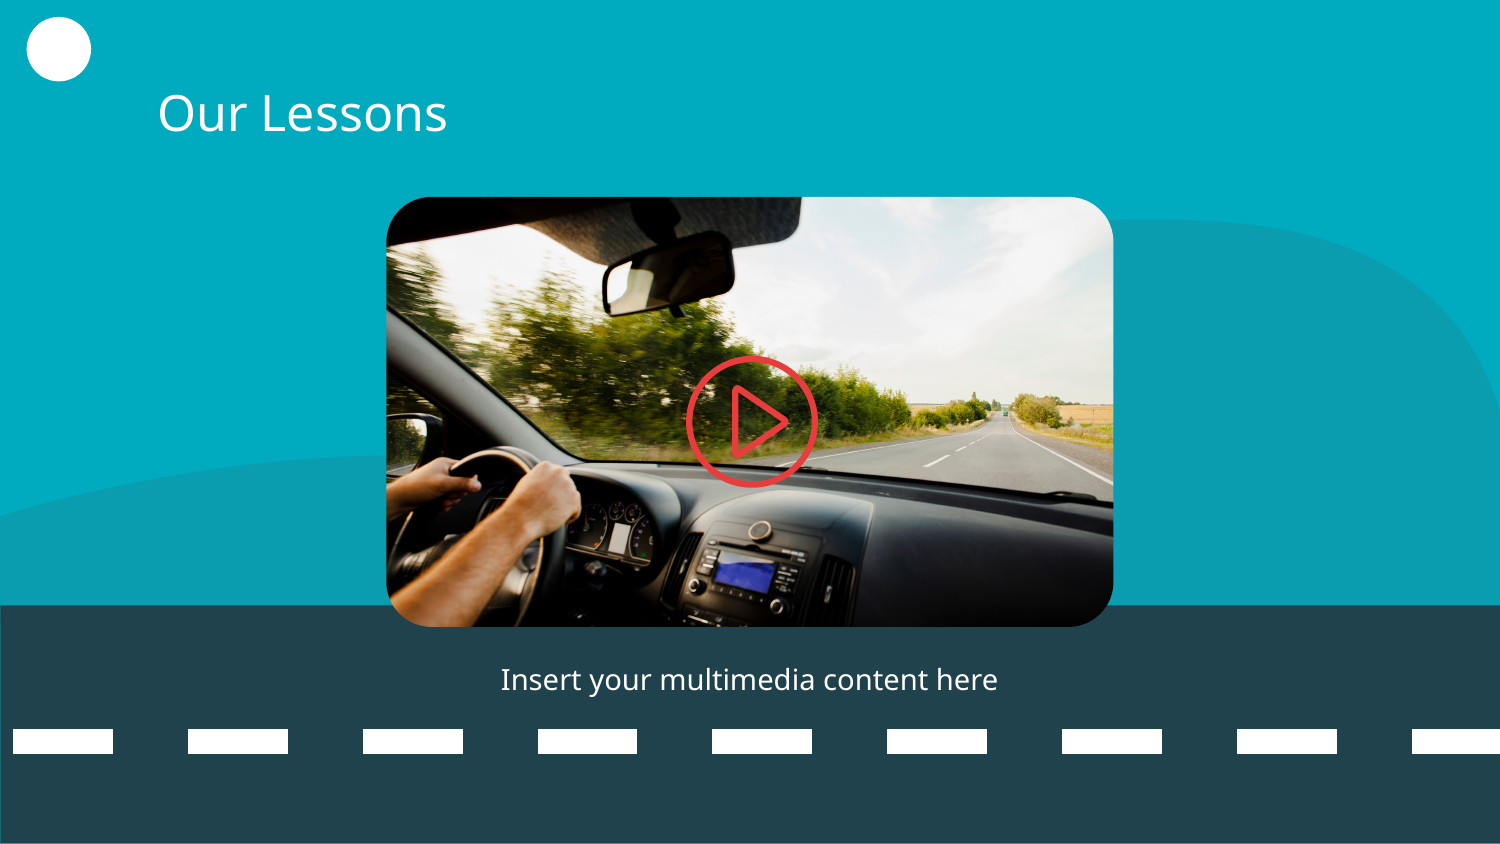

# Our Lessons
Insert your multimedia content here